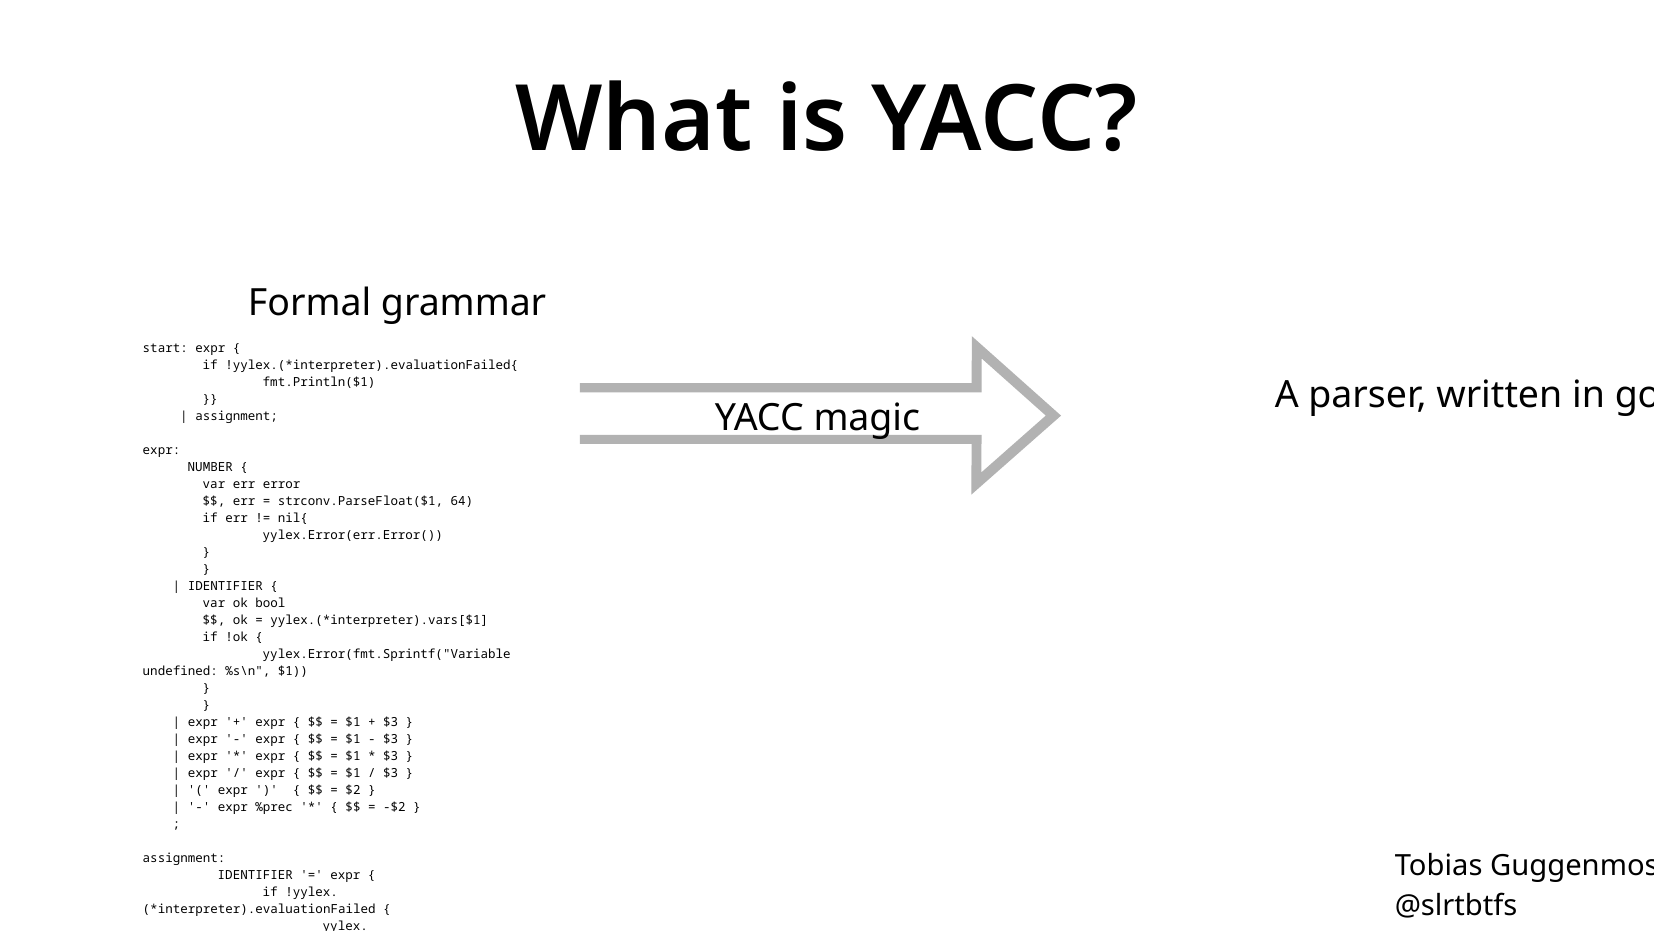

# What is YACC?
Formal grammar
YACC magic
start: expr {
 if !yylex.(*interpreter).evaluationFailed{
 fmt.Println($1)
 }}
 | assignment;
expr:
 NUMBER {
 var err error
 $$, err = strconv.ParseFloat($1, 64)
 if err != nil{
 yylex.Error(err.Error())
 }
 }
 | IDENTIFIER {
 var ok bool
 $$, ok = yylex.(*interpreter).vars[$1]
 if !ok {
 yylex.Error(fmt.Sprintf("Variable undefined: %s\n", $1))
 }
 }
 | expr '+' expr { $$ = $1 + $3 }
 | expr '-' expr { $$ = $1 - $3 }
 | expr '*' expr { $$ = $1 * $3 }
 | expr '/' expr { $$ = $1 / $3 }
 | '(' expr ')' { $$ = $2 }
 | '-' expr %prec '*' { $$ = -$2 }
 ;
assignment:
 IDENTIFIER '=' expr {
 if !yylex.(*interpreter).evaluationFailed {
 yylex.(*interpreter).vars[$1] = $3
 }};
A parser, written in go